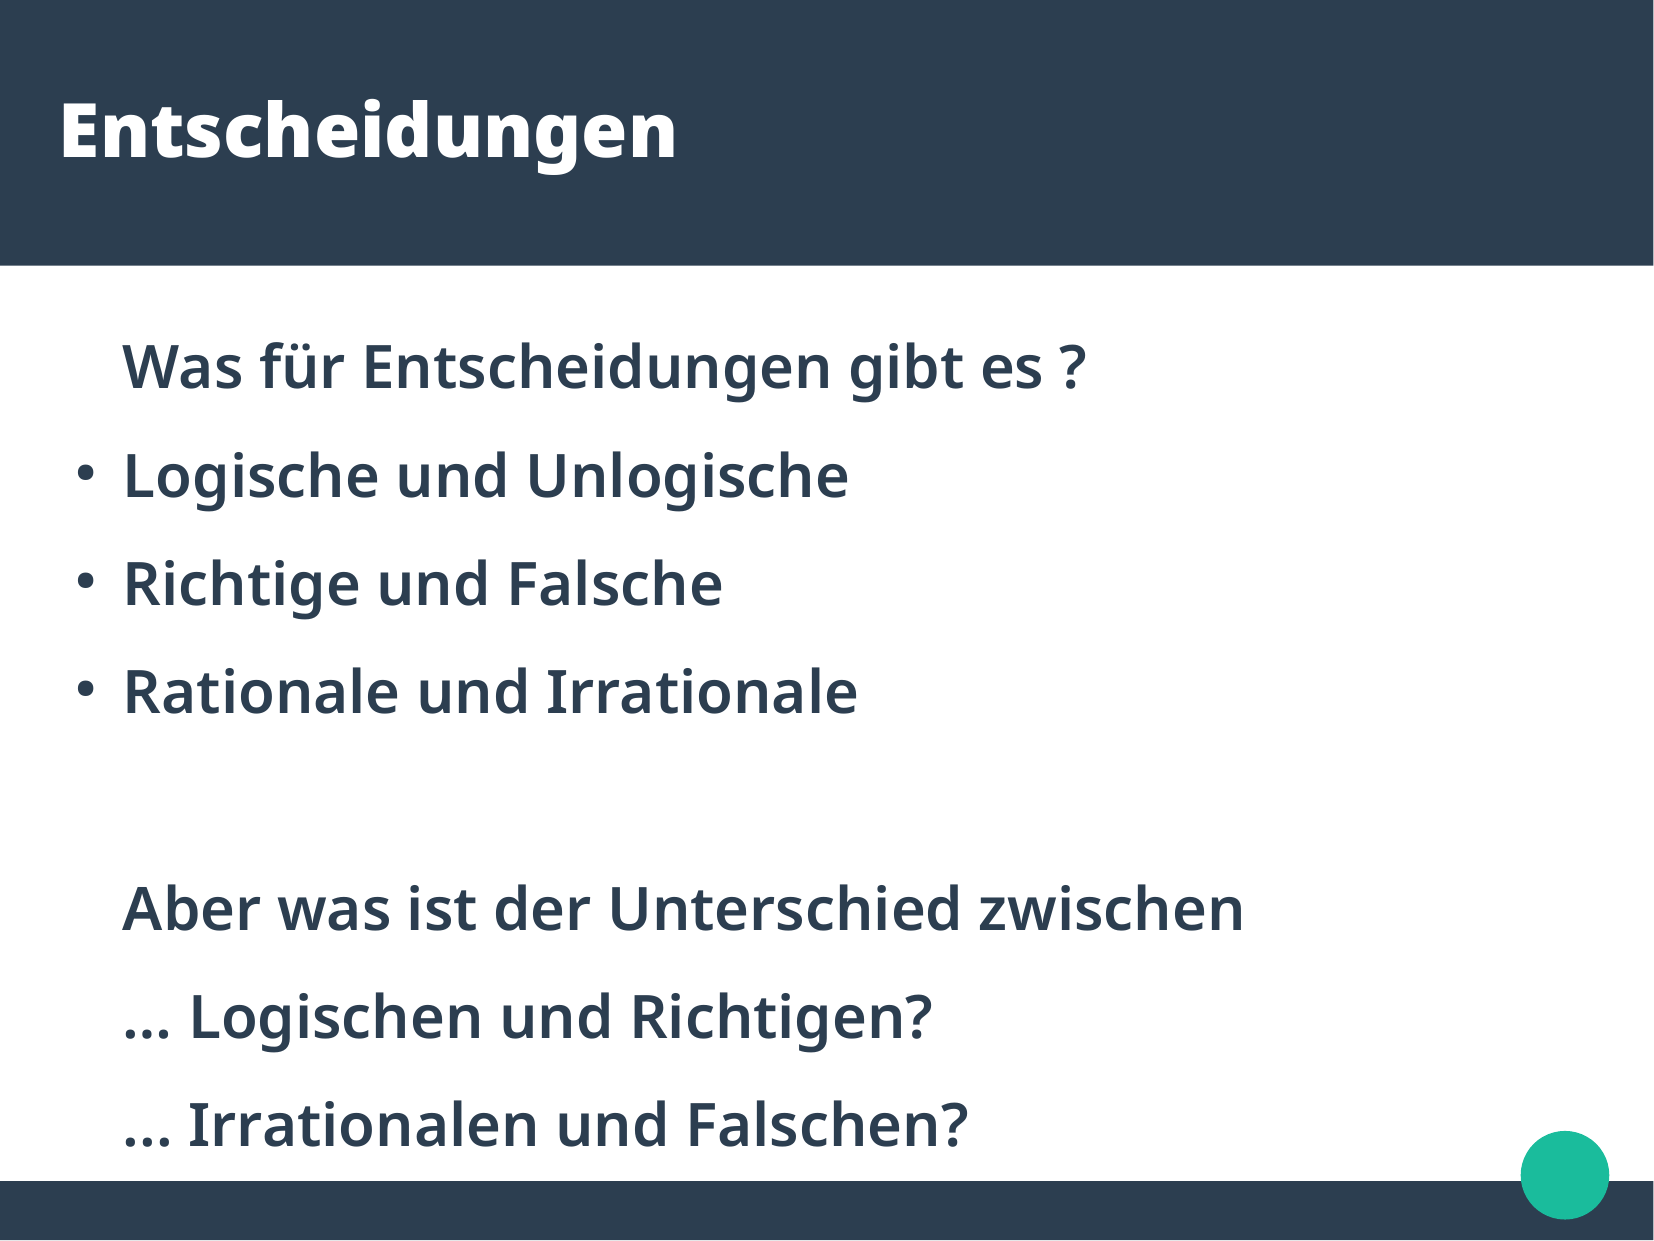

# Entscheidungen
Was für Entscheidungen gibt es ?
Logische und Unlogische
Richtige und Falsche
Rationale und Irrationale
Aber was ist der Unterschied zwischen
… Logischen und Richtigen?
... Irrationalen und Falschen?